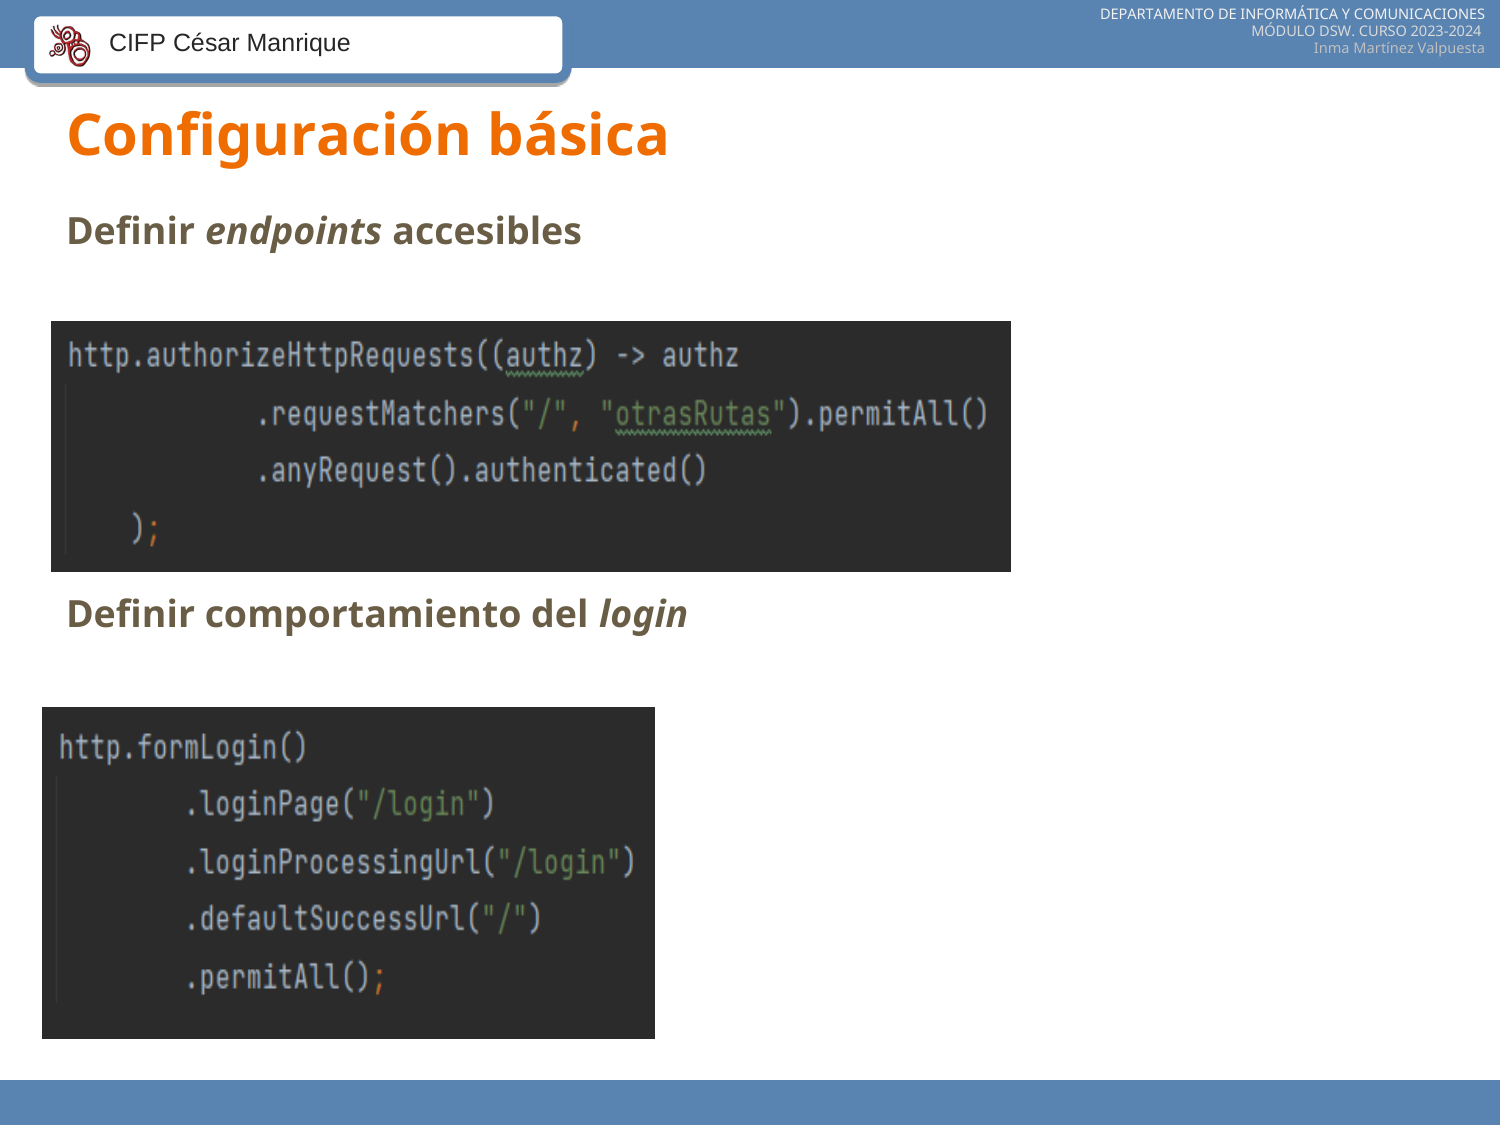

# Configuración básica
Definir endpoints accesibles
Definir comportamiento del login